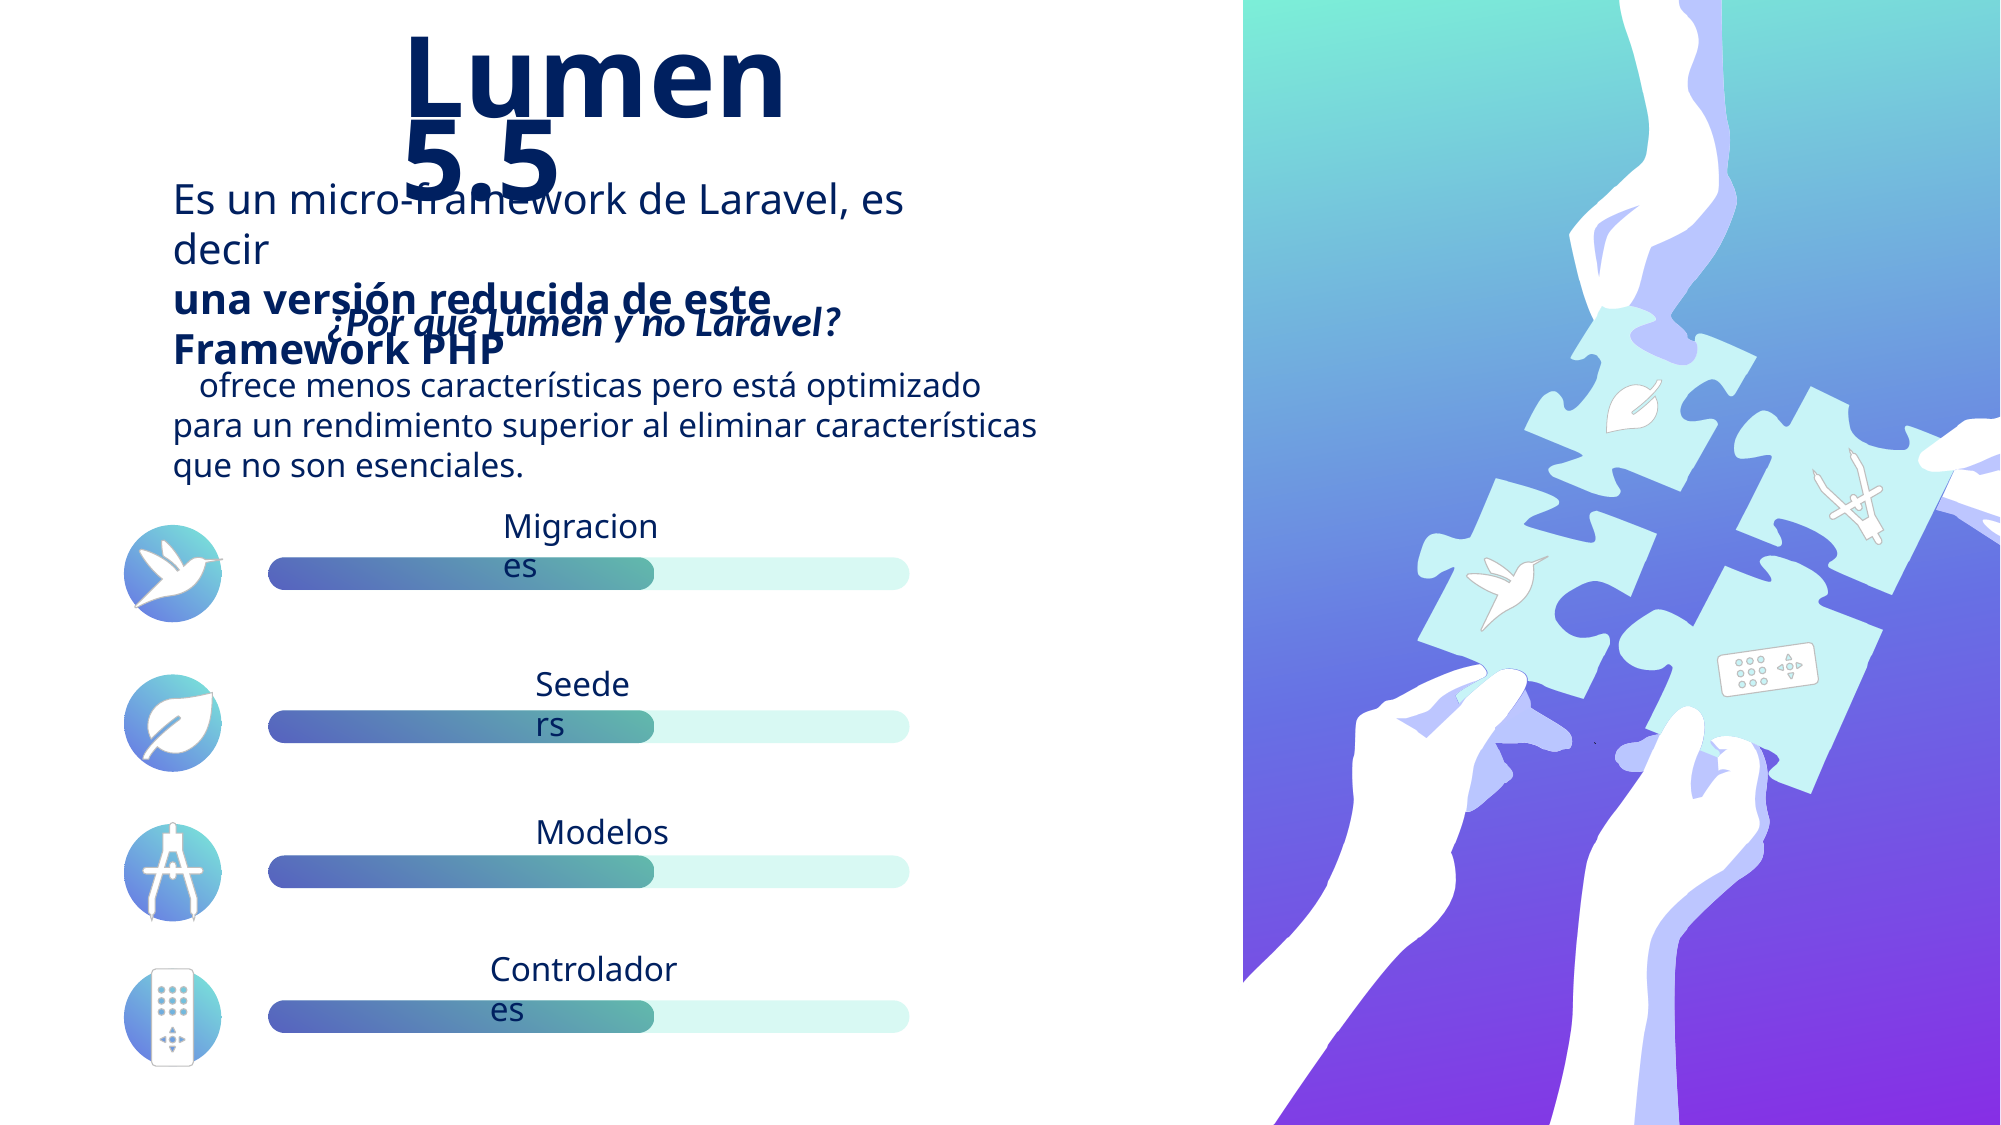

Lumen 5.5
# Diapositiva de recursos humanos 8
Es un micro-framework de Laravel, es decir
una versión reducida de este Framework PHP
¿Por qué Lumen y no Laravel?
 ofrece menos características pero está optimizado para un rendimiento superior al eliminar características que no son esenciales.
Migraciones
Seeders
Modelos
Controladores